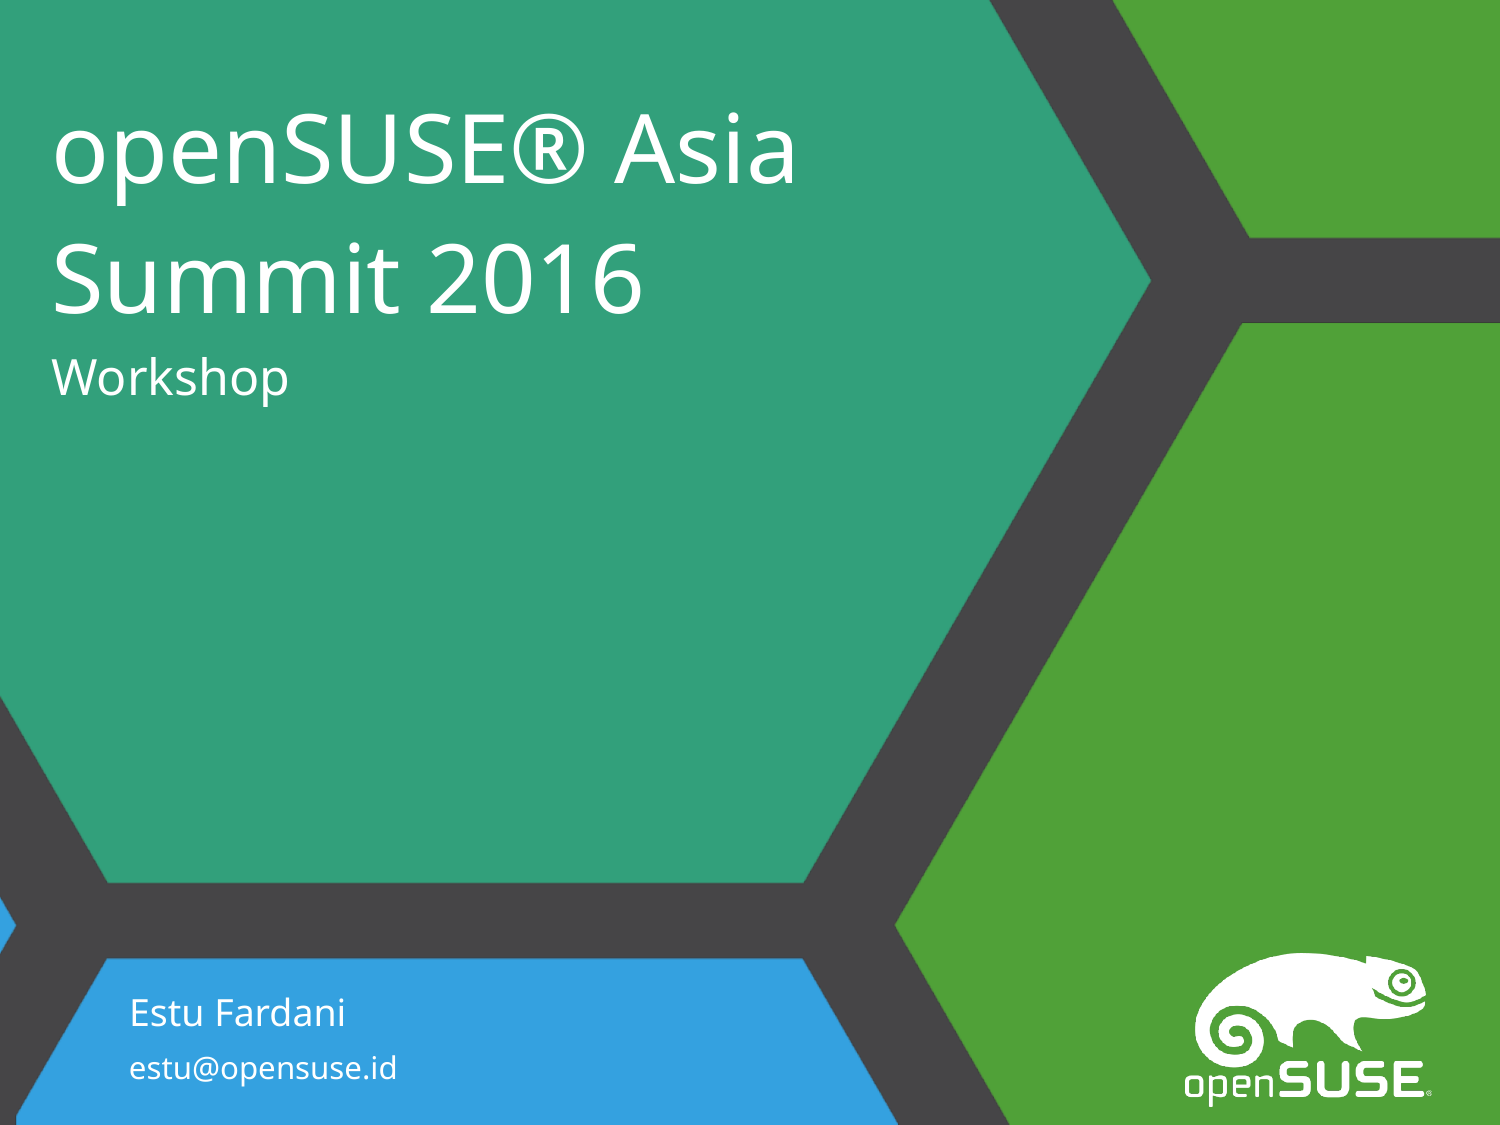

# openSUSE® Asia Summit 2016 Workshop
Estu Fardani
estu@opensuse.id